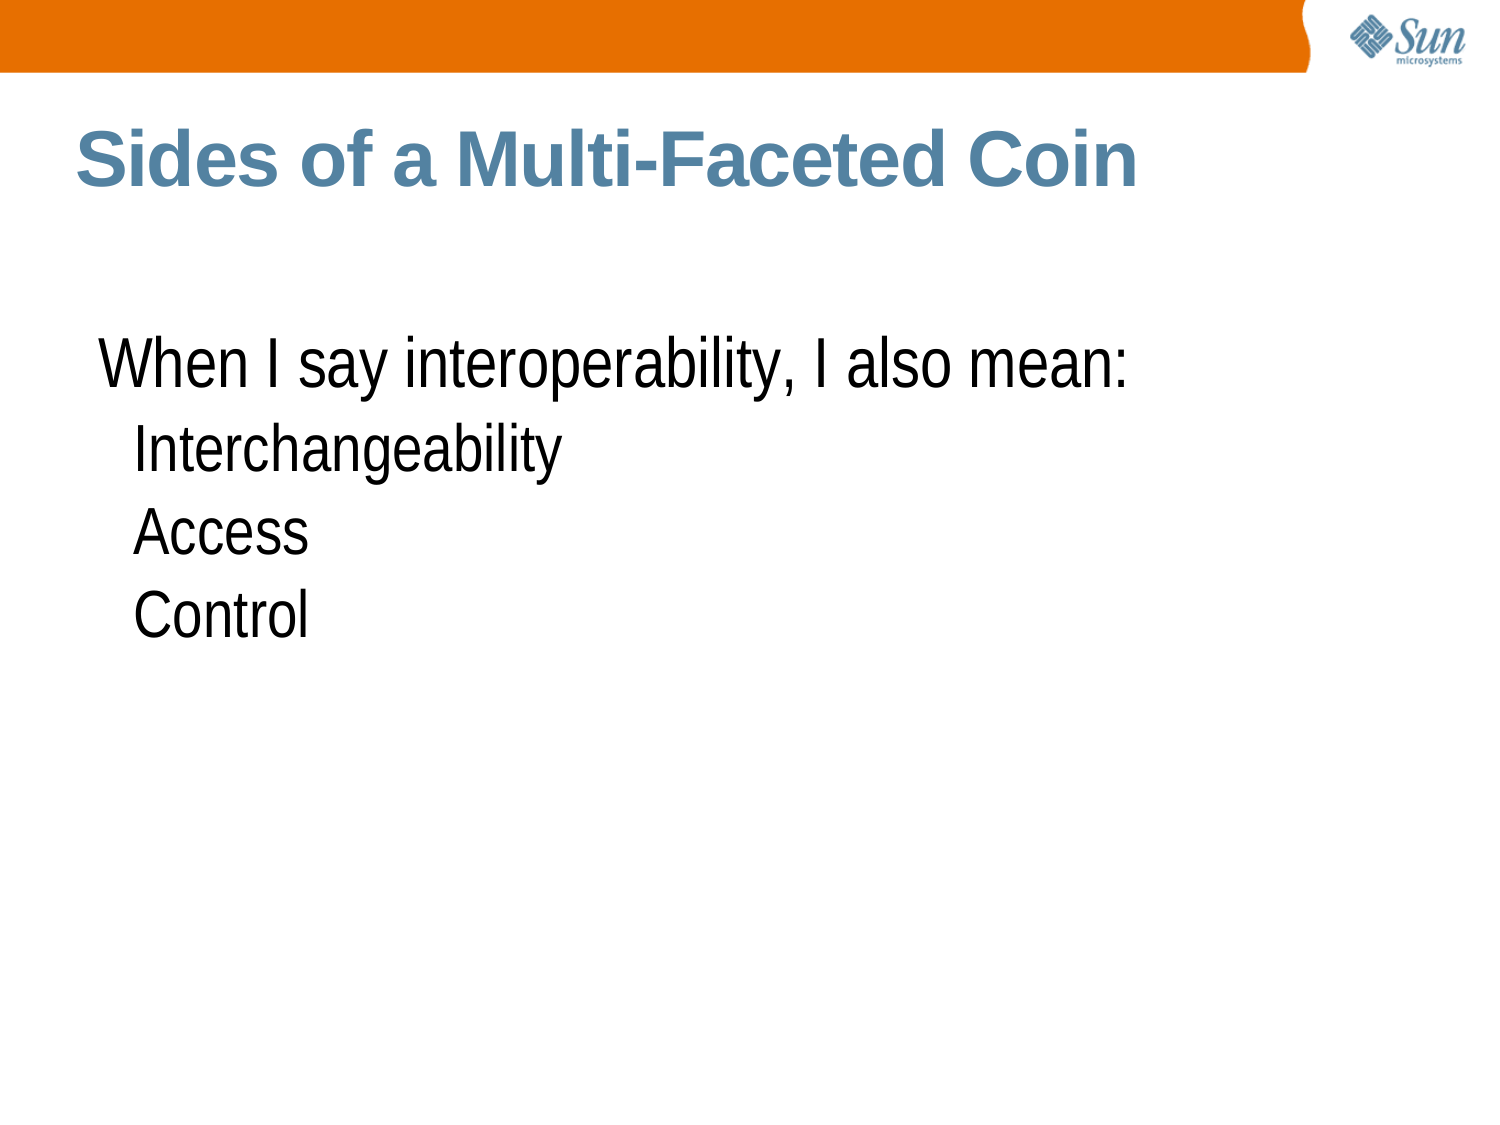

# Sides of a Multi-Faceted Coin
When I say interoperability, I also mean:
Interchangeability
Access
Control